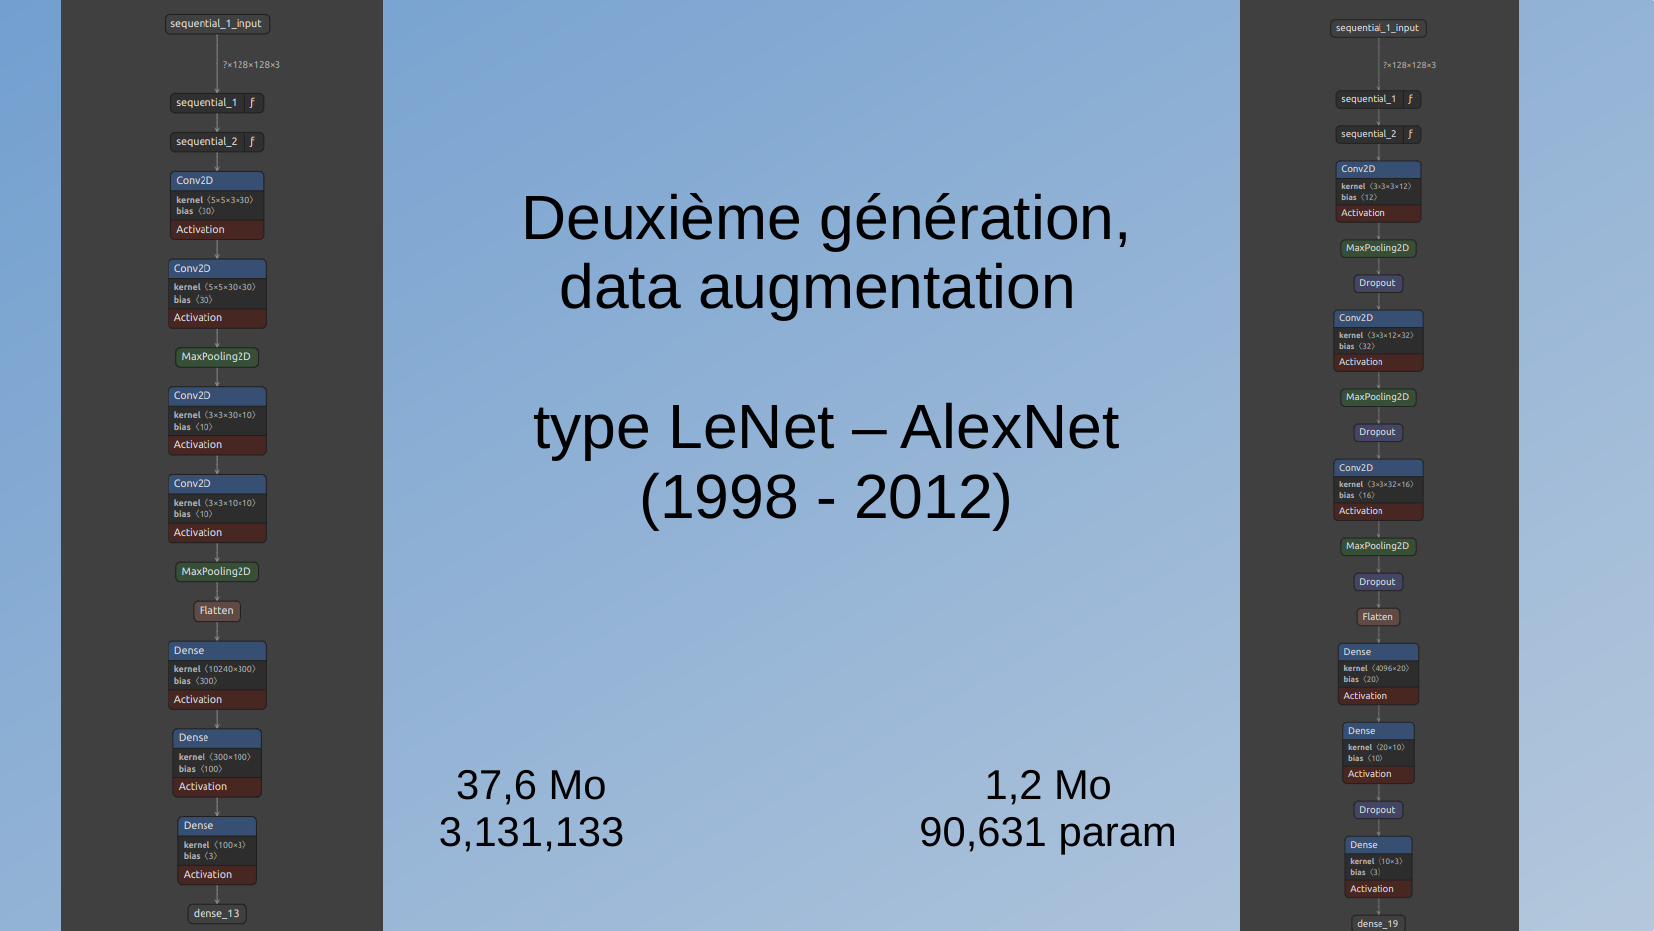

# Deuxième génération, data augmentation type LeNet – AlexNet (1998 - 2012)
37,6 Mo
3,131,133
1,2 Mo
90,631 param